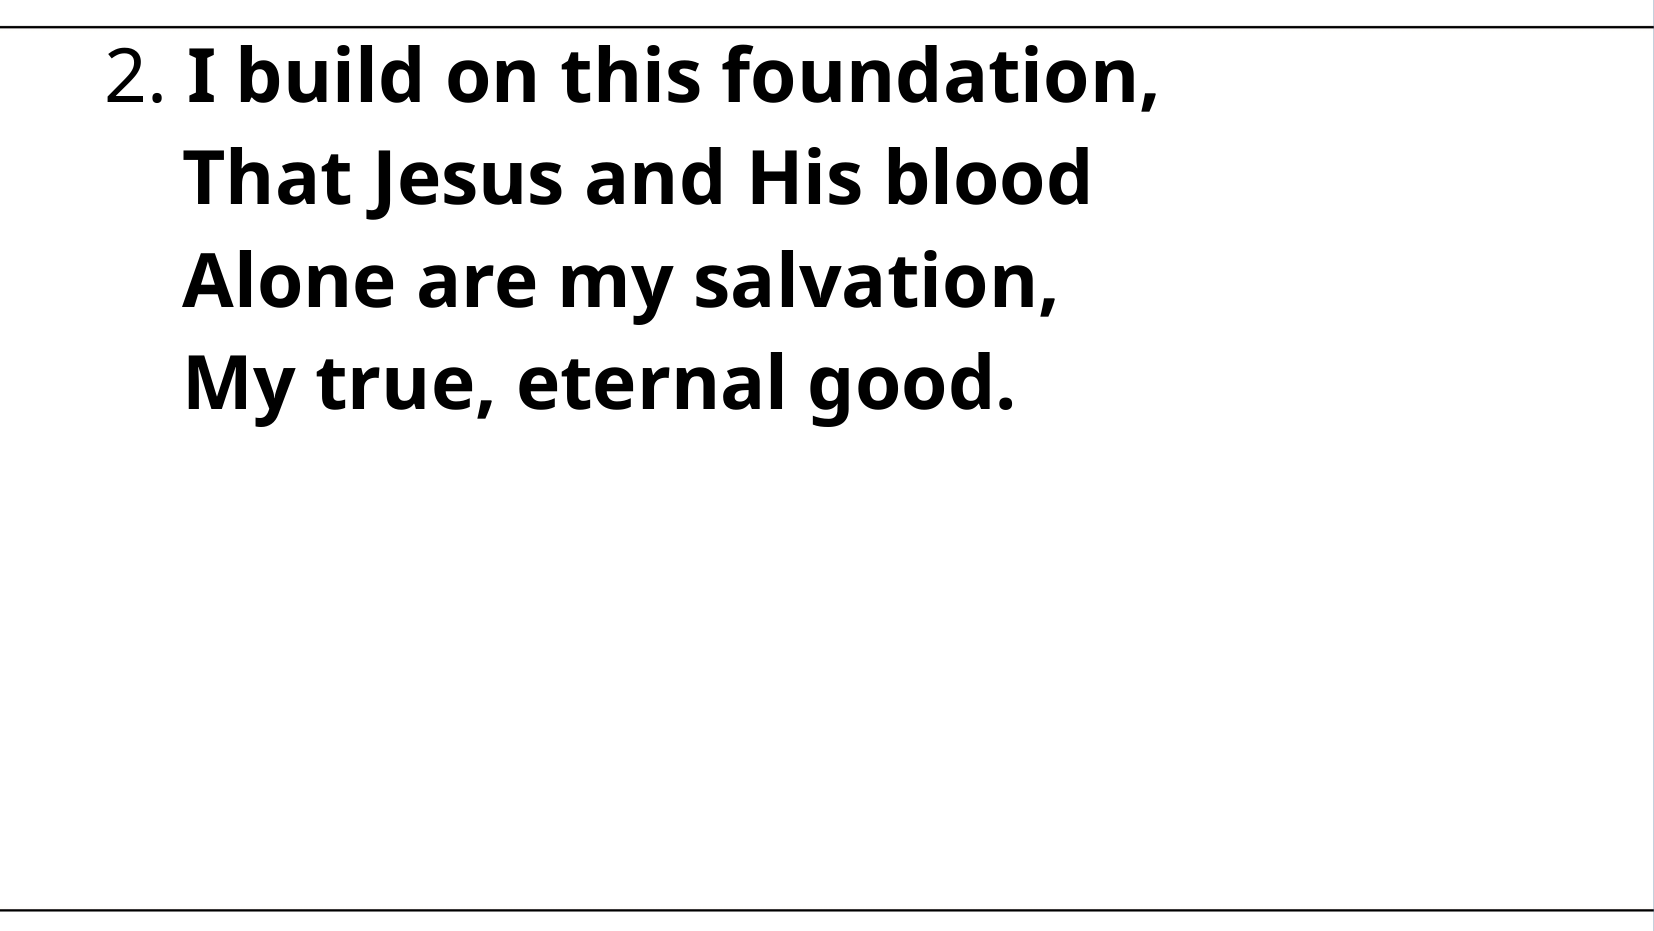

2. I build on this foundation,
 That Jesus and His blood
 Alone are my salvation,
 My true, eternal good.